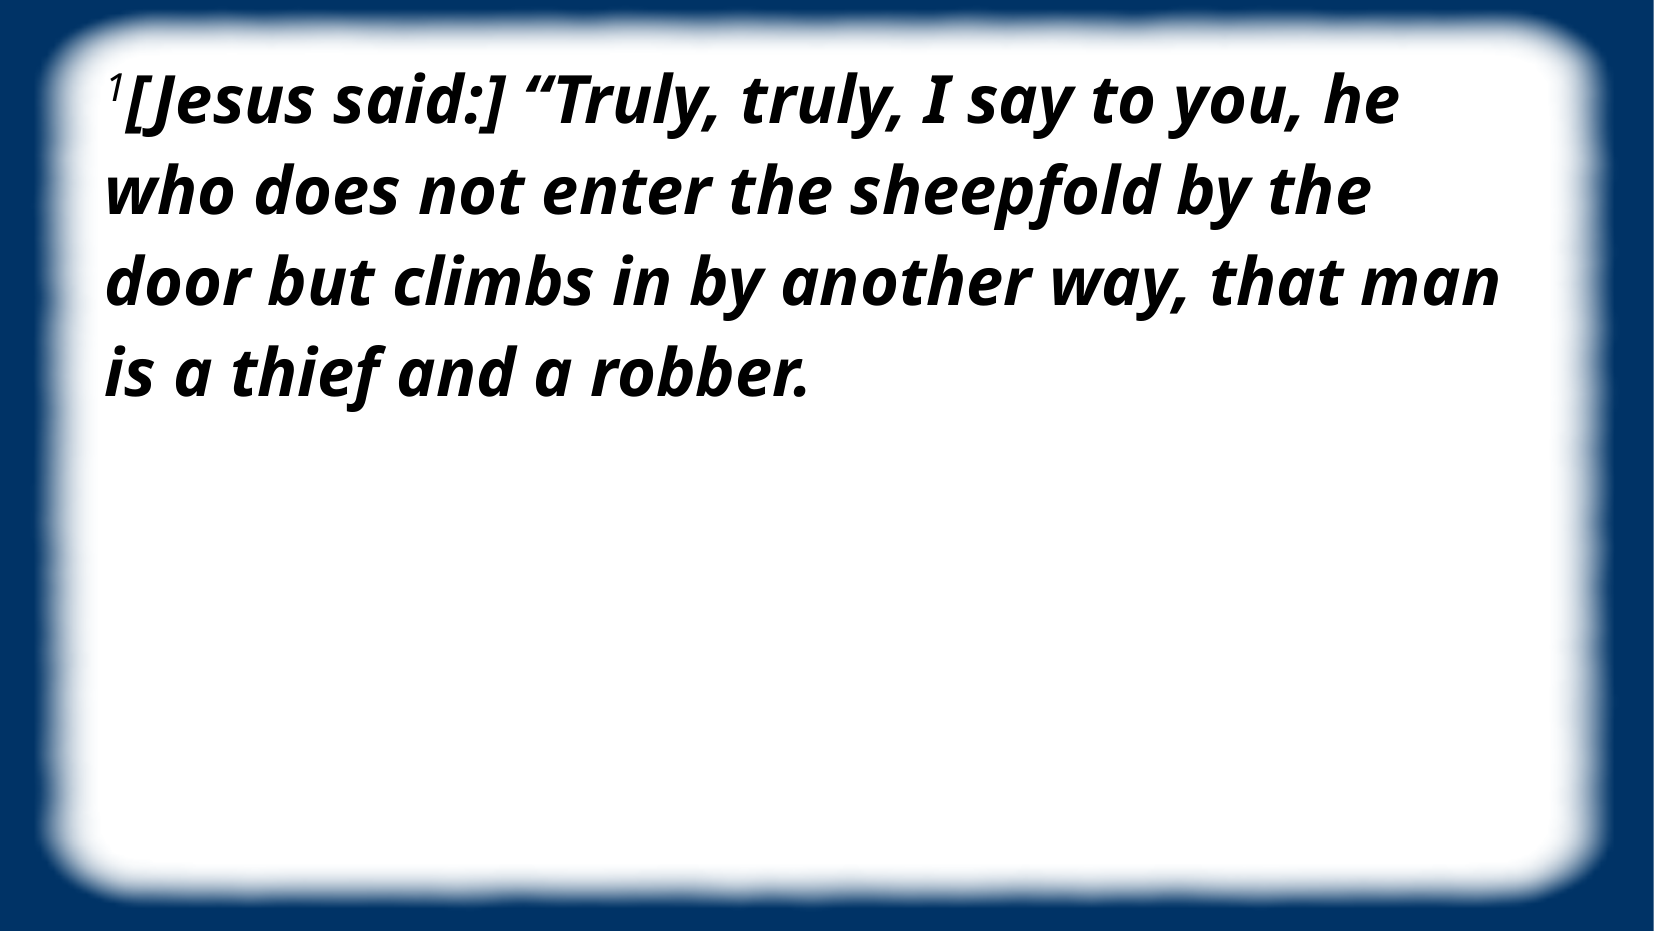

1[Jesus said:] “Truly, truly, I say to you, he who does not enter the sheepfold by the door but climbs in by another way, that man is a thief and a robber.